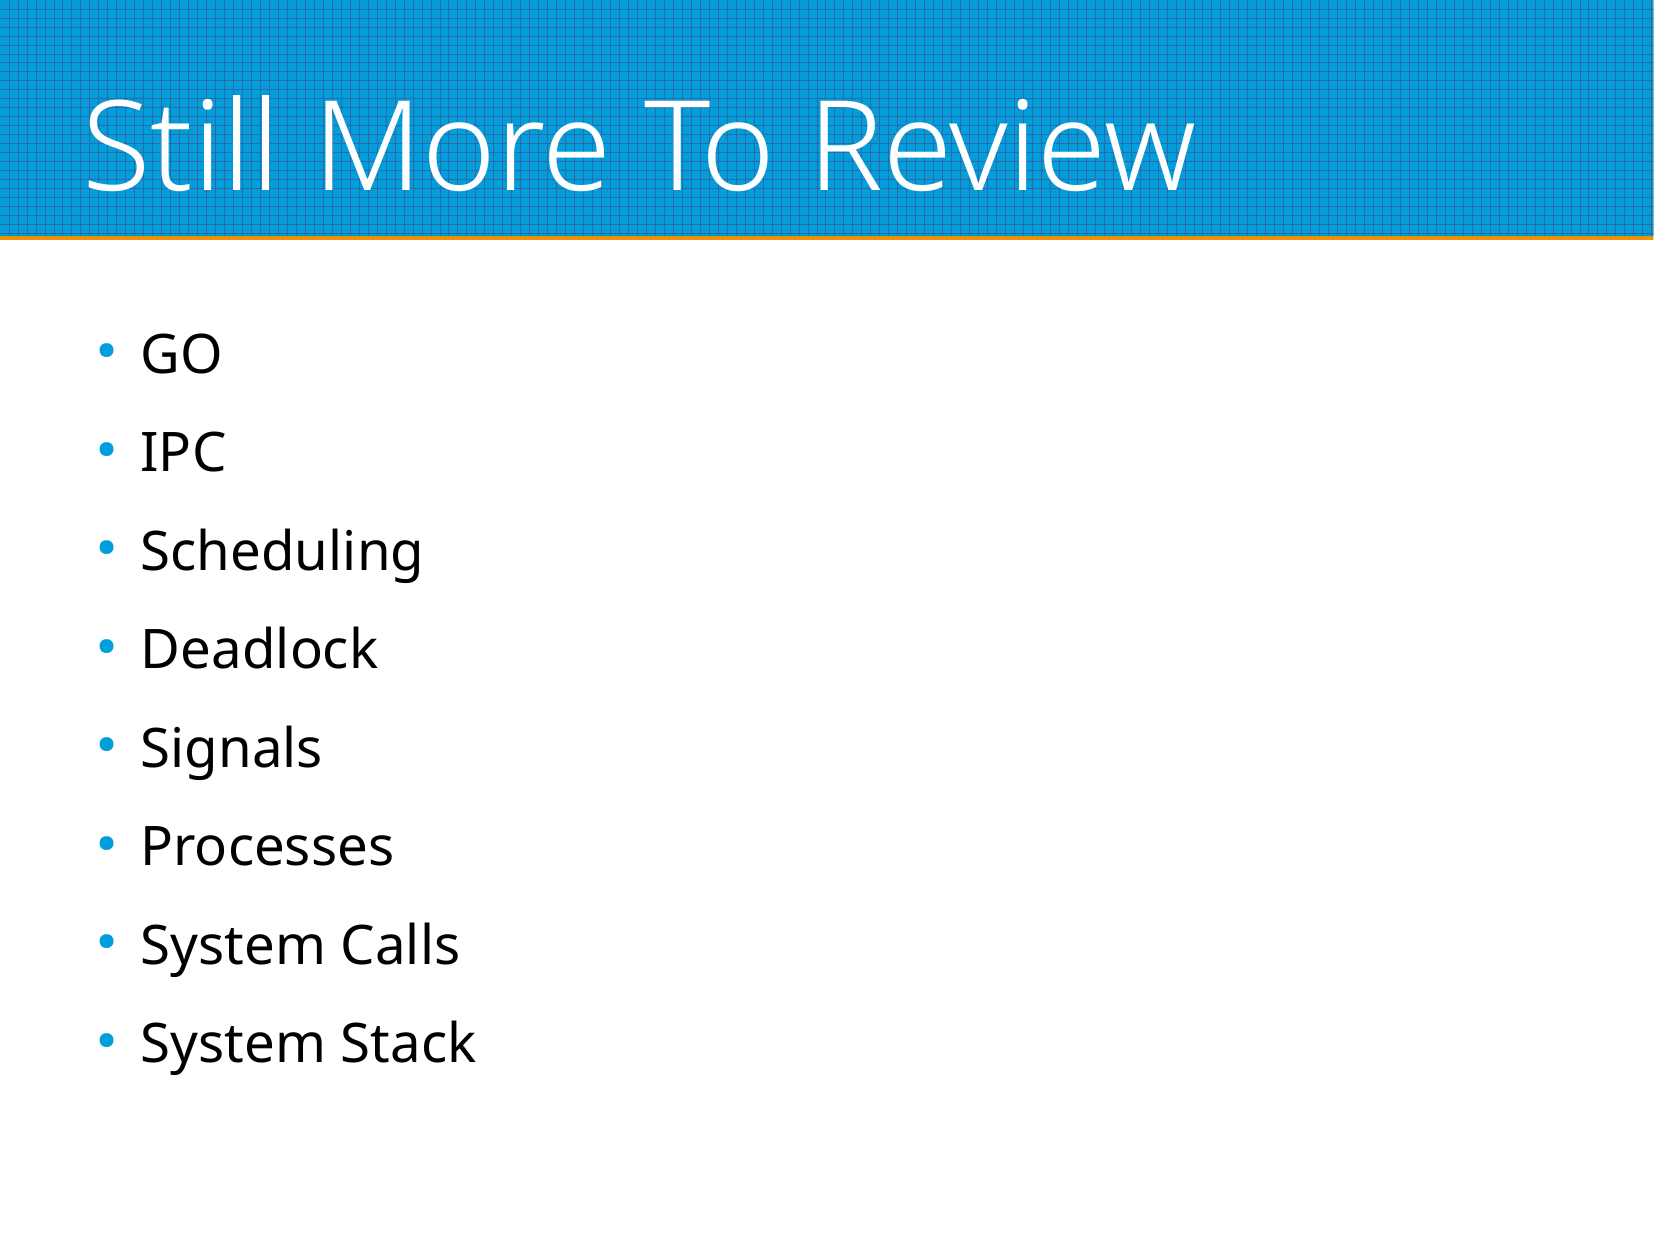

# Still More To Review
GO
IPC
Scheduling
Deadlock
Signals
Processes
System Calls
System Stack